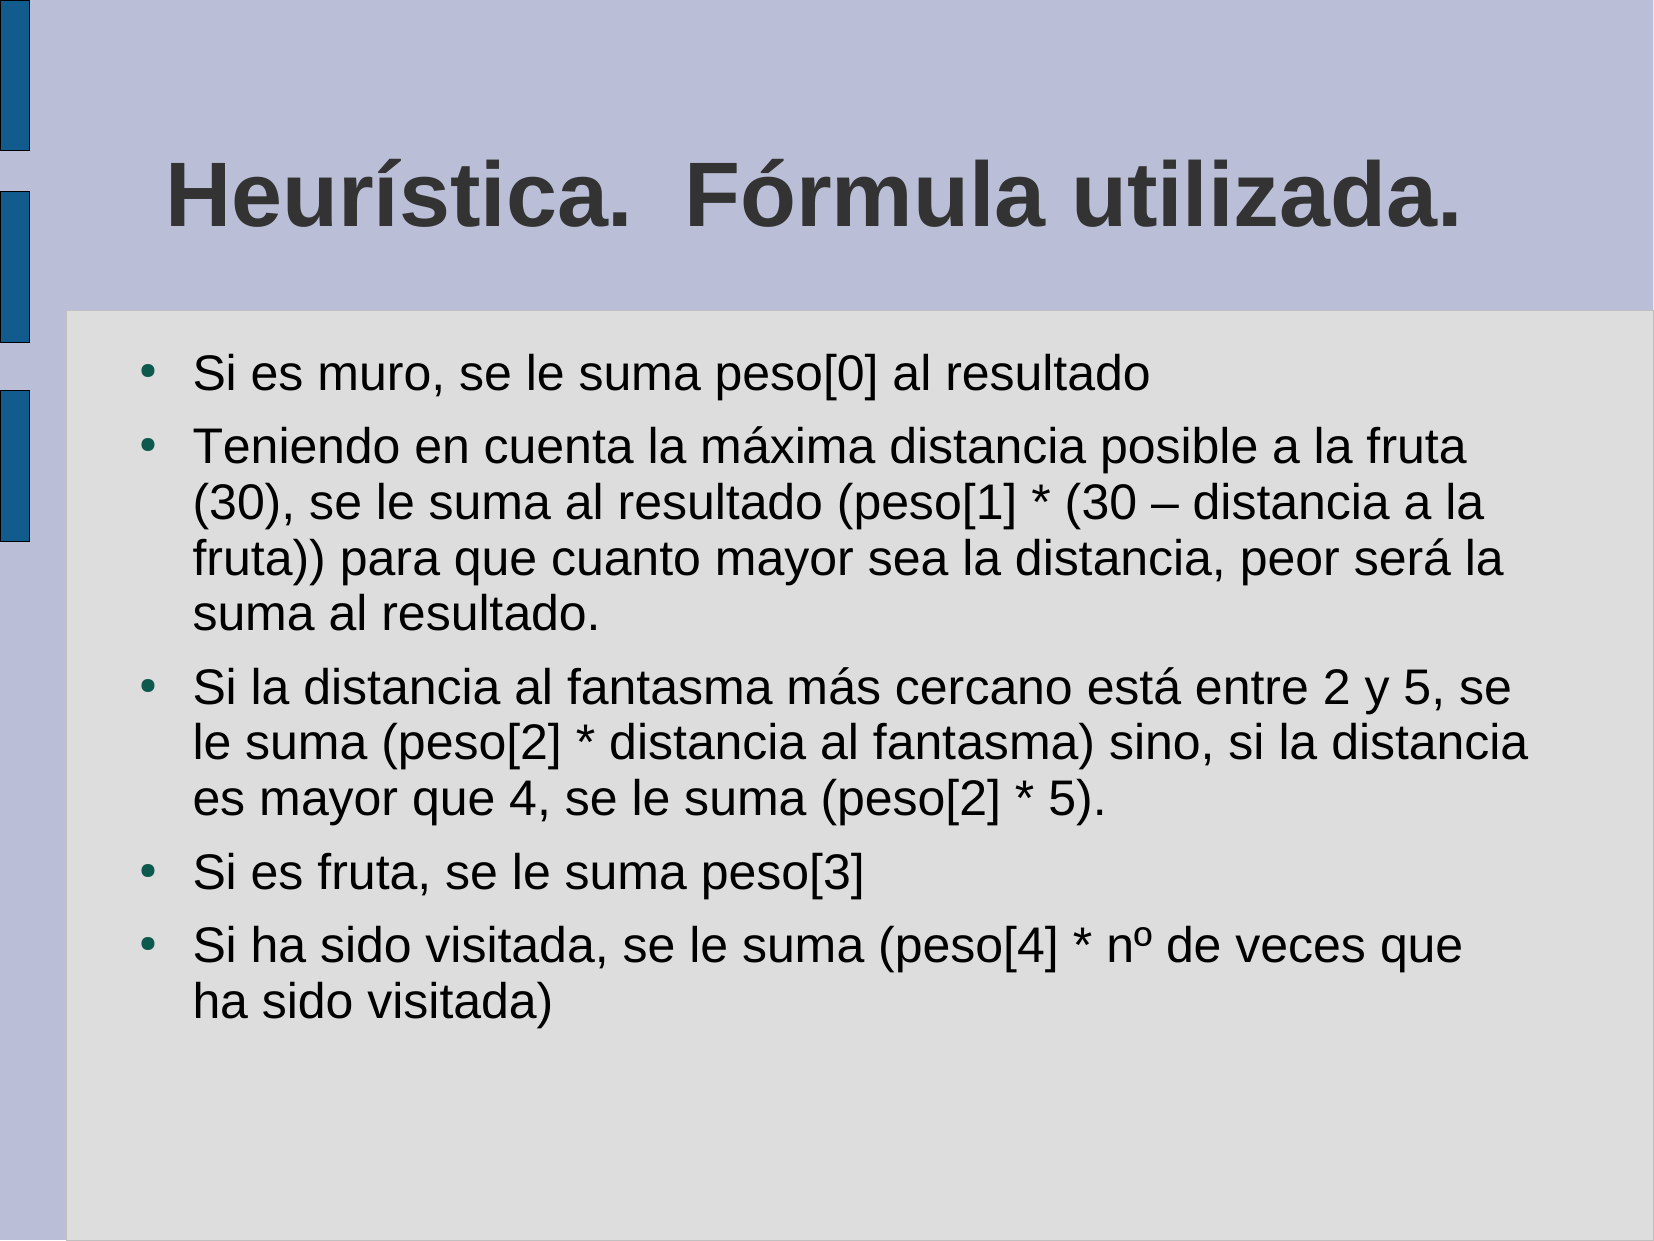

# Heurística. Fórmula utilizada.
Si es muro, se le suma peso[0] al resultado
Teniendo en cuenta la máxima distancia posible a la fruta (30), se le suma al resultado (peso[1] * (30 – distancia a la fruta)) para que cuanto mayor sea la distancia, peor será la suma al resultado.
Si la distancia al fantasma más cercano está entre 2 y 5, se le suma (peso[2] * distancia al fantasma) sino, si la distancia es mayor que 4, se le suma (peso[2] * 5).
Si es fruta, se le suma peso[3]
Si ha sido visitada, se le suma (peso[4] * nº de veces que ha sido visitada)